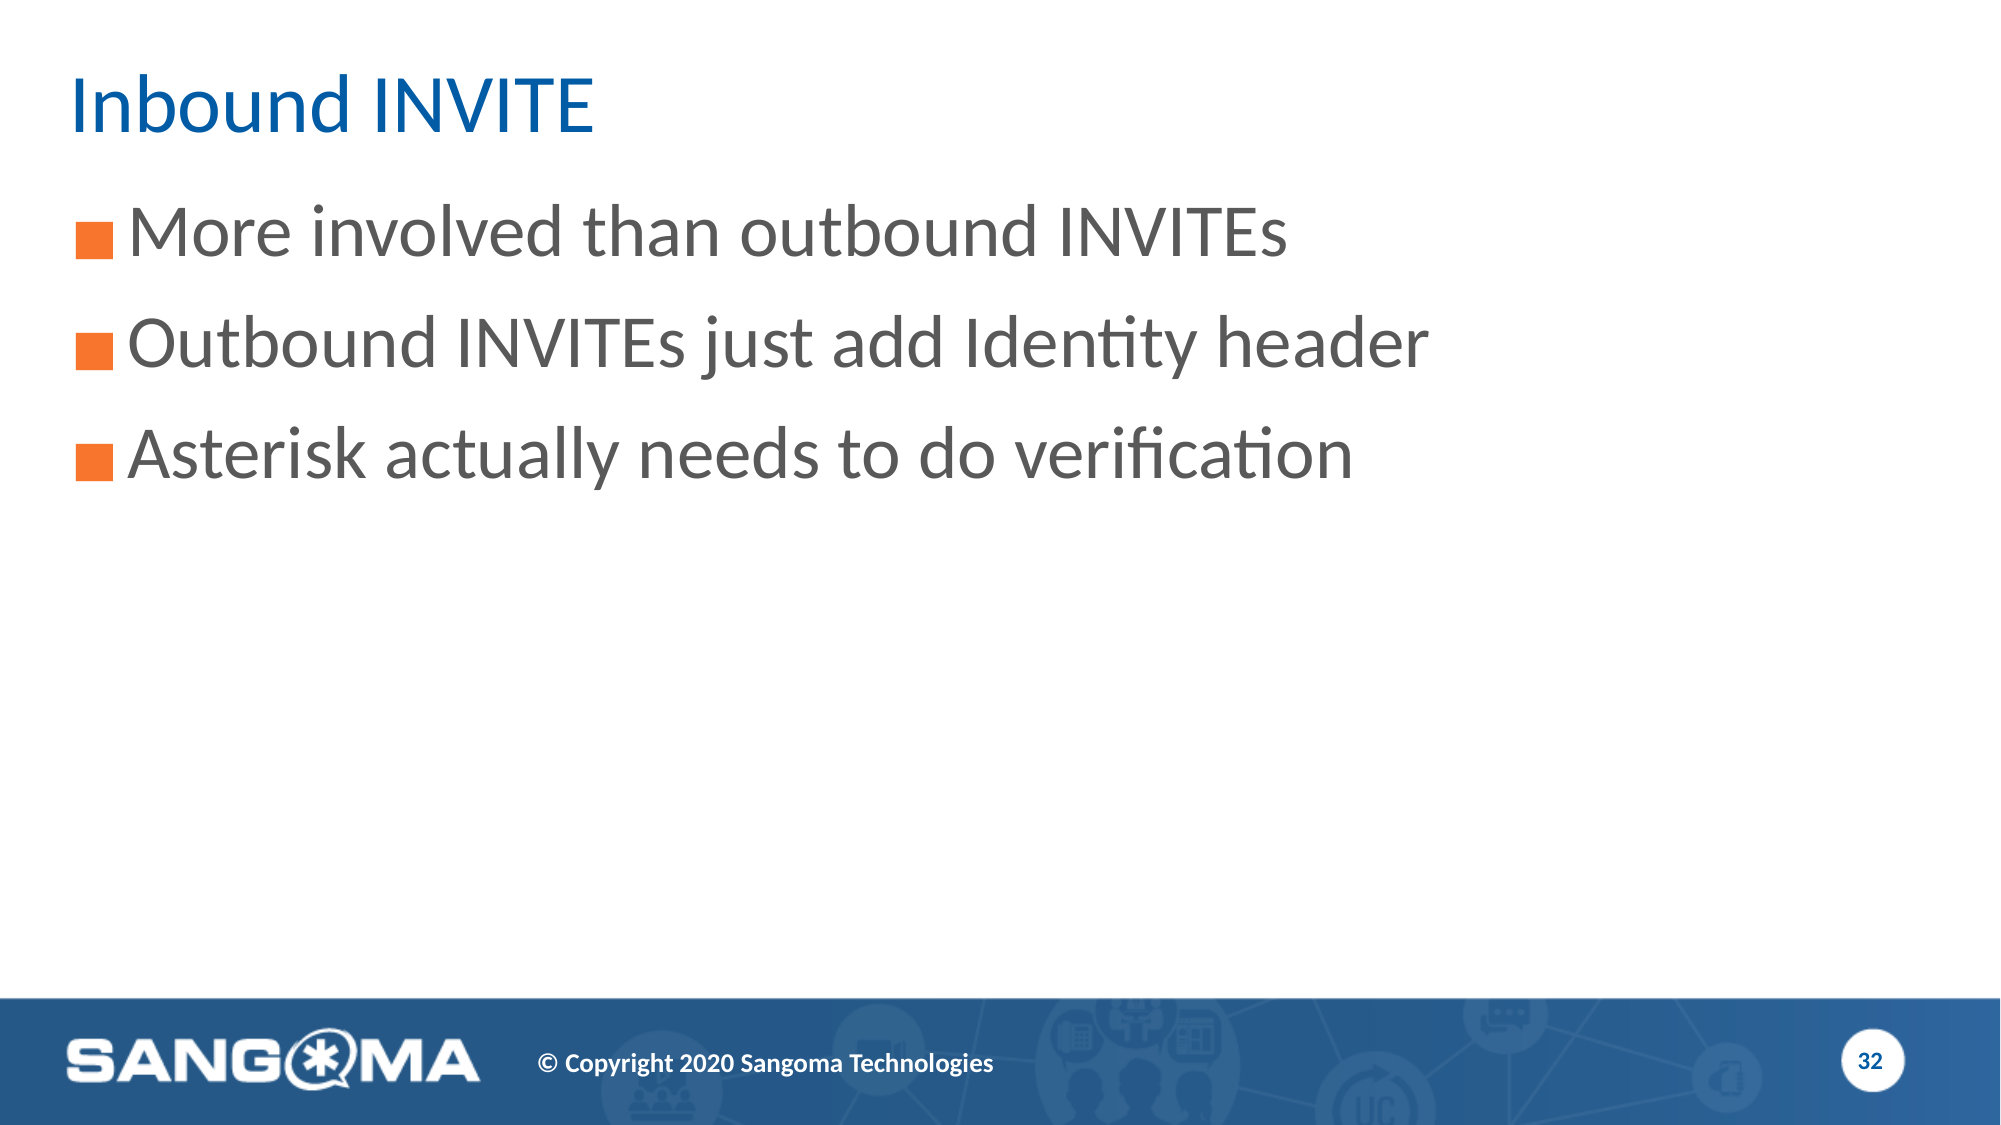

# Inbound INVITE
More involved than outbound INVITEs
Outbound INVITEs just add Identity header
Asterisk actually needs to do verification